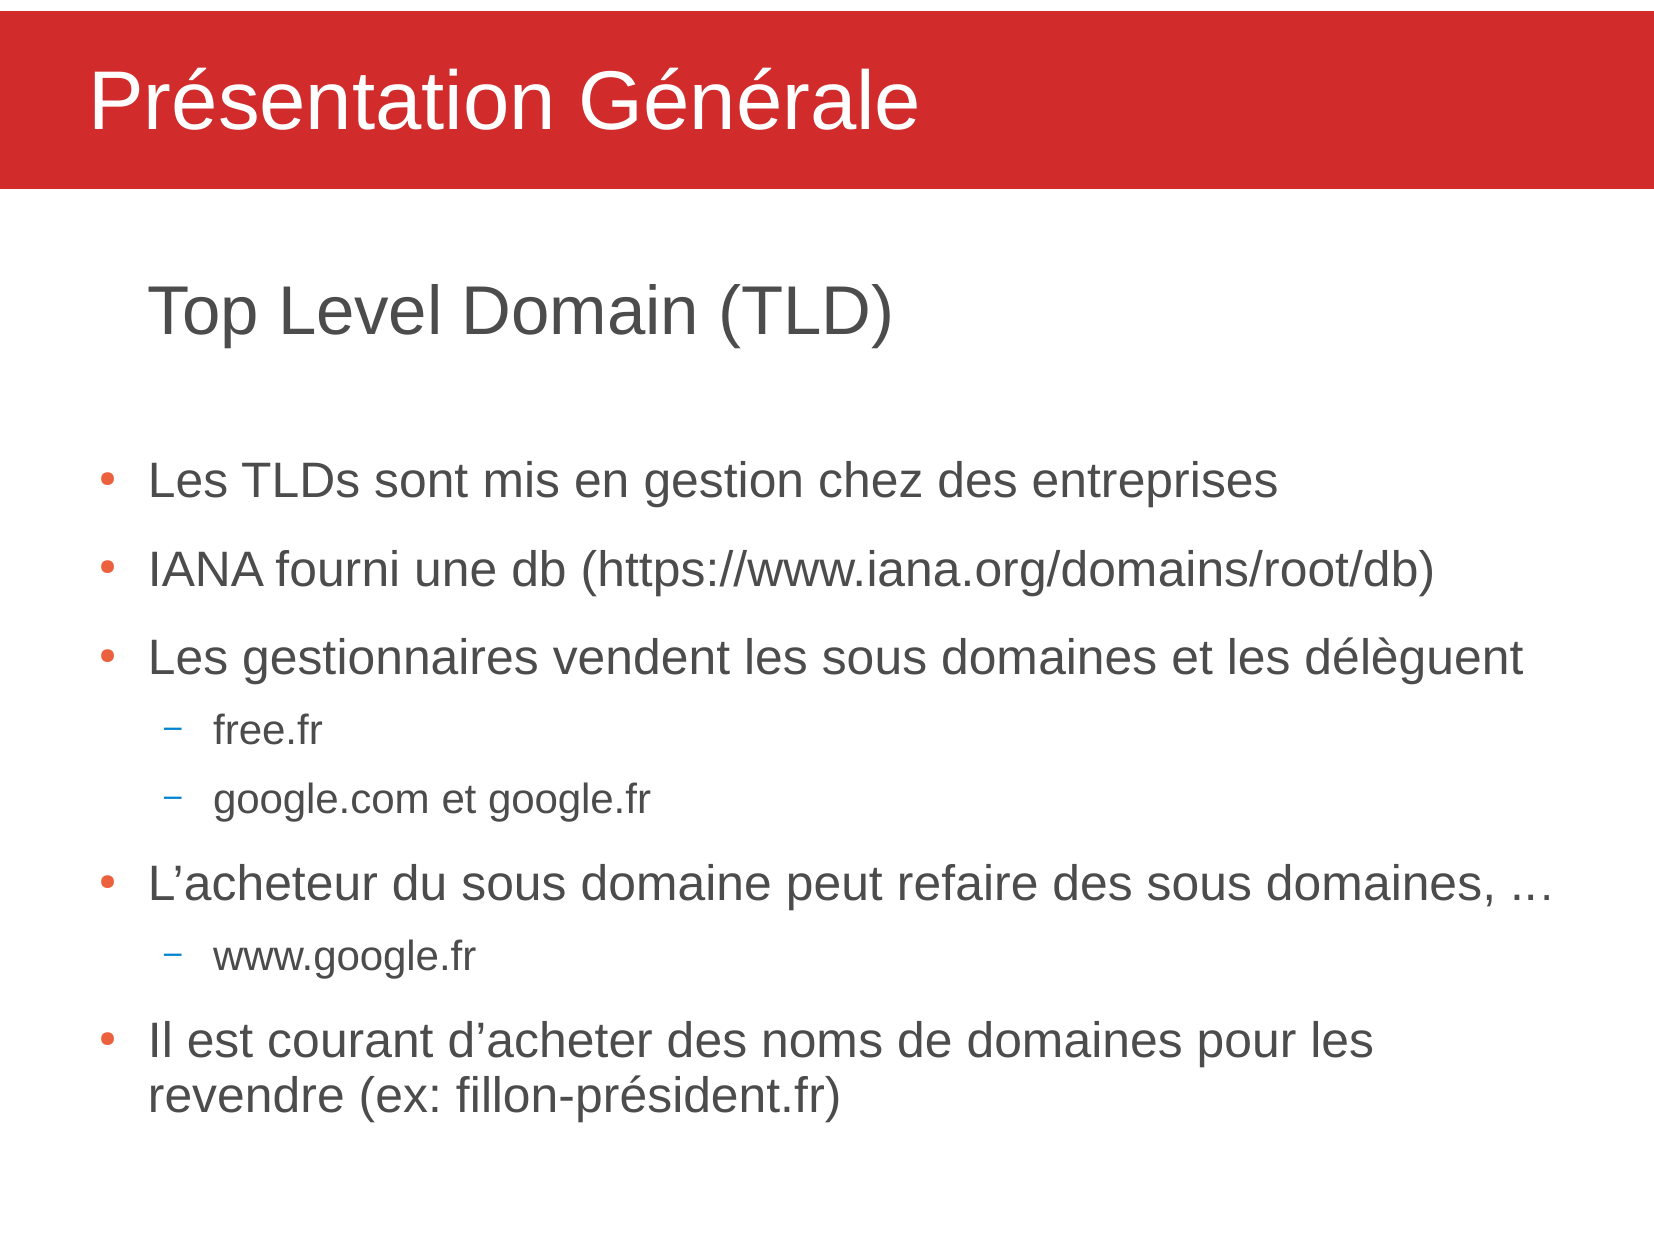

# Présentation Générale
Top Level Domain (TLD)
Les TLDs sont mis en gestion chez des entreprises
IANA fourni une db (https://www.iana.org/domains/root/db)
Les gestionnaires vendent les sous domaines et les délèguent
free.fr
google.com et google.fr
L’acheteur du sous domaine peut refaire des sous domaines, ...
www.google.fr
Il est courant d’acheter des noms de domaines pour les revendre (ex: fillon-président.fr)